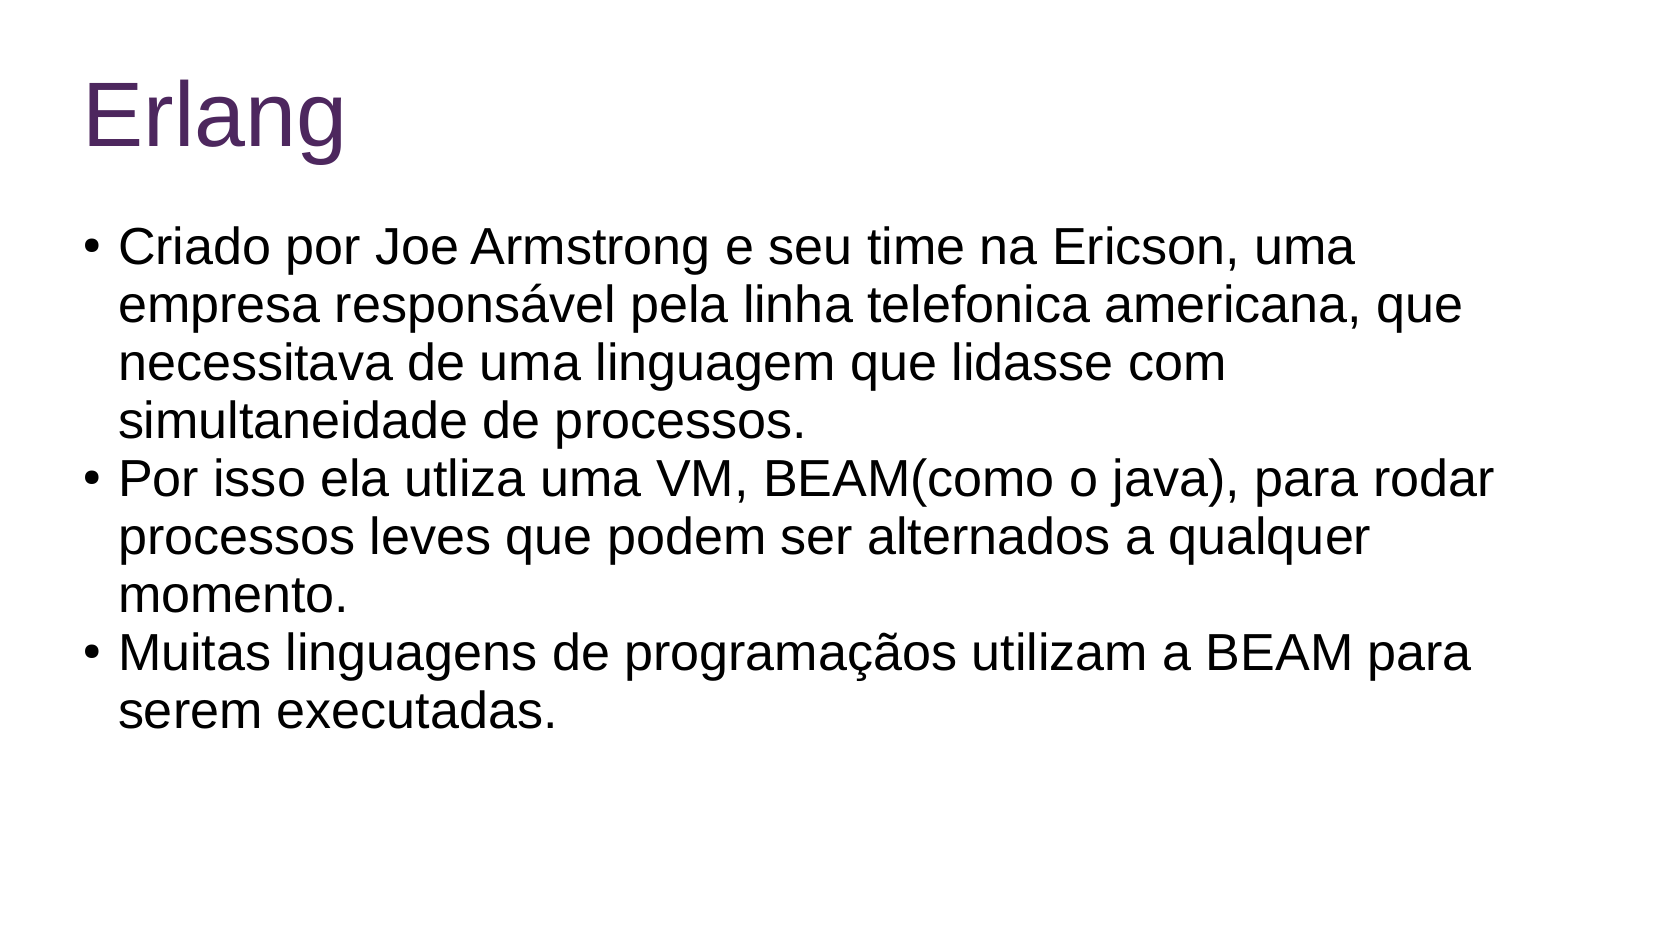

# Erlang
Criado por Joe Armstrong e seu time na Ericson, uma empresa responsável pela linha telefonica americana, que necessitava de uma linguagem que lidasse com simultaneidade de processos.
Por isso ela utliza uma VM, BEAM(como o java), para rodar processos leves que podem ser alternados a qualquer momento.
Muitas linguagens de programaçãos utilizam a BEAM para serem executadas.